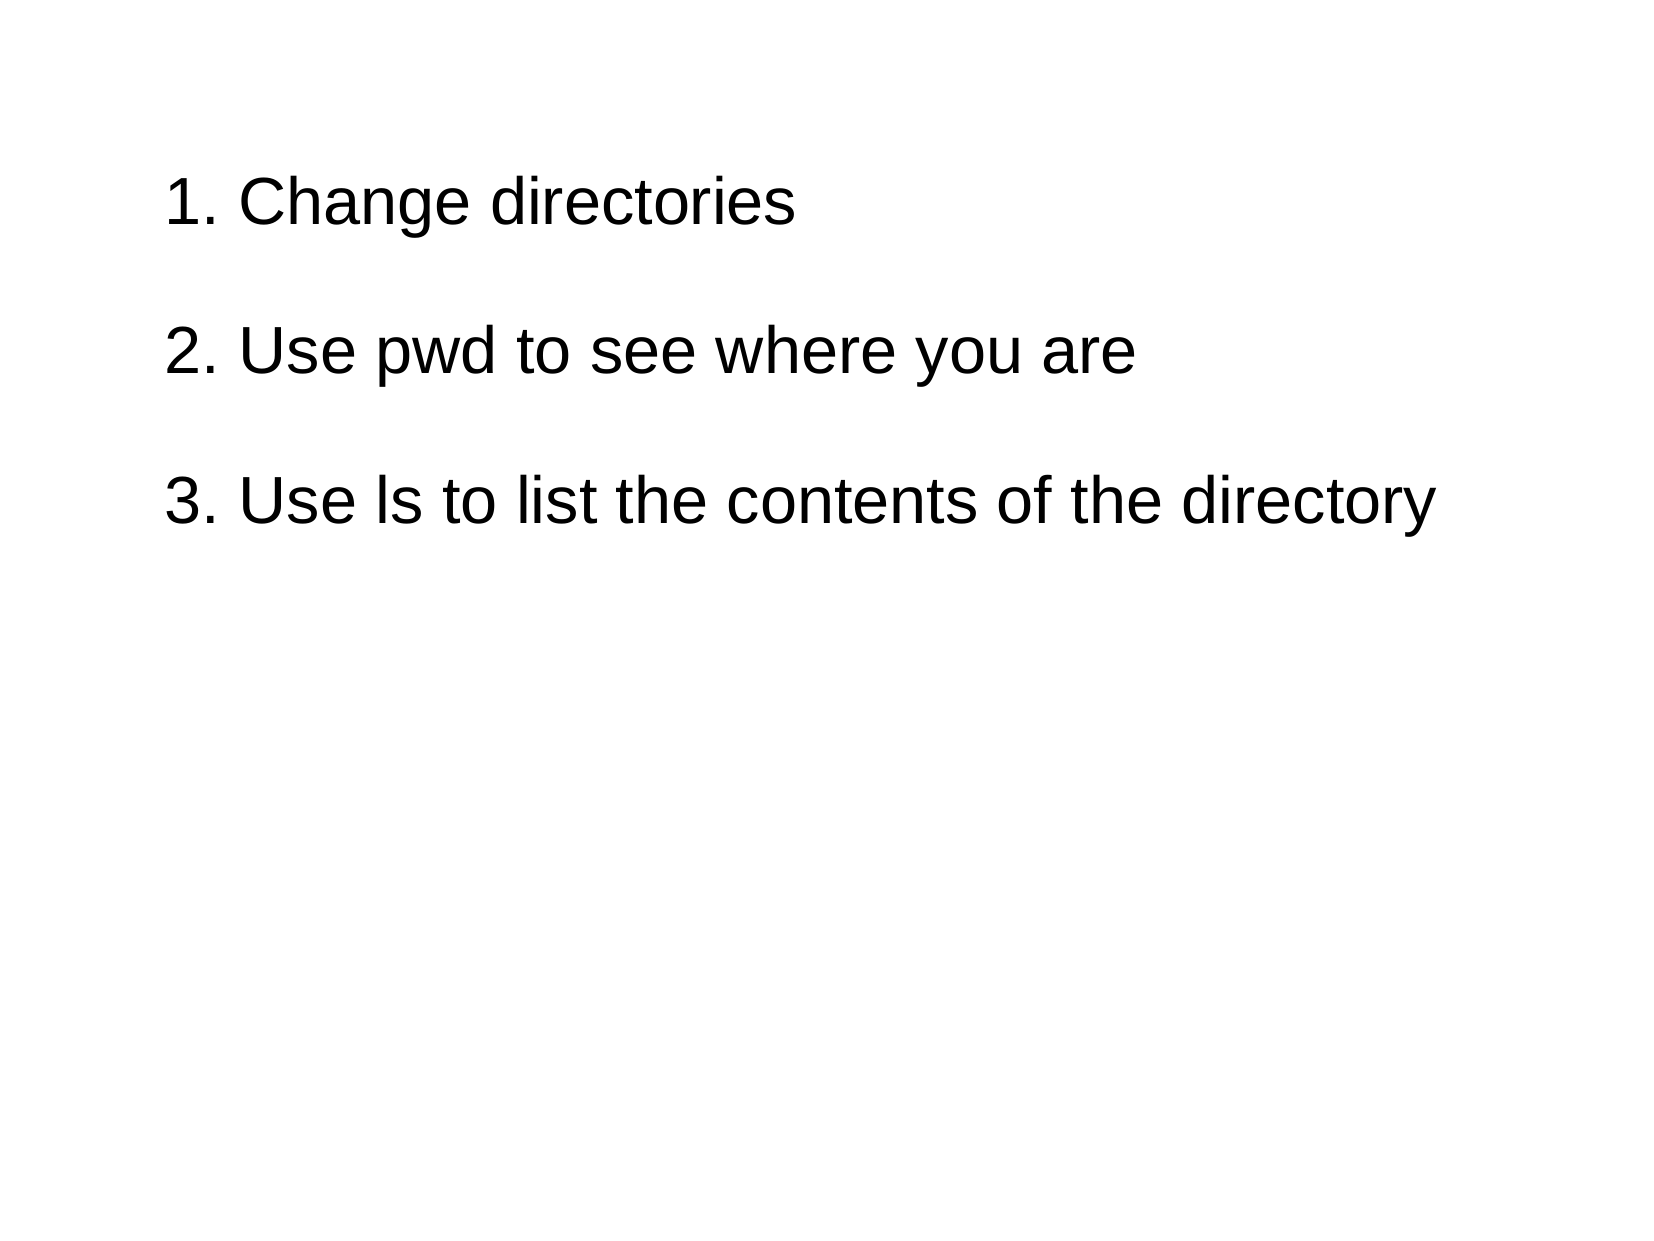

1. Change directories
2. Use pwd to see where you are
3. Use ls to list the contents of the directory